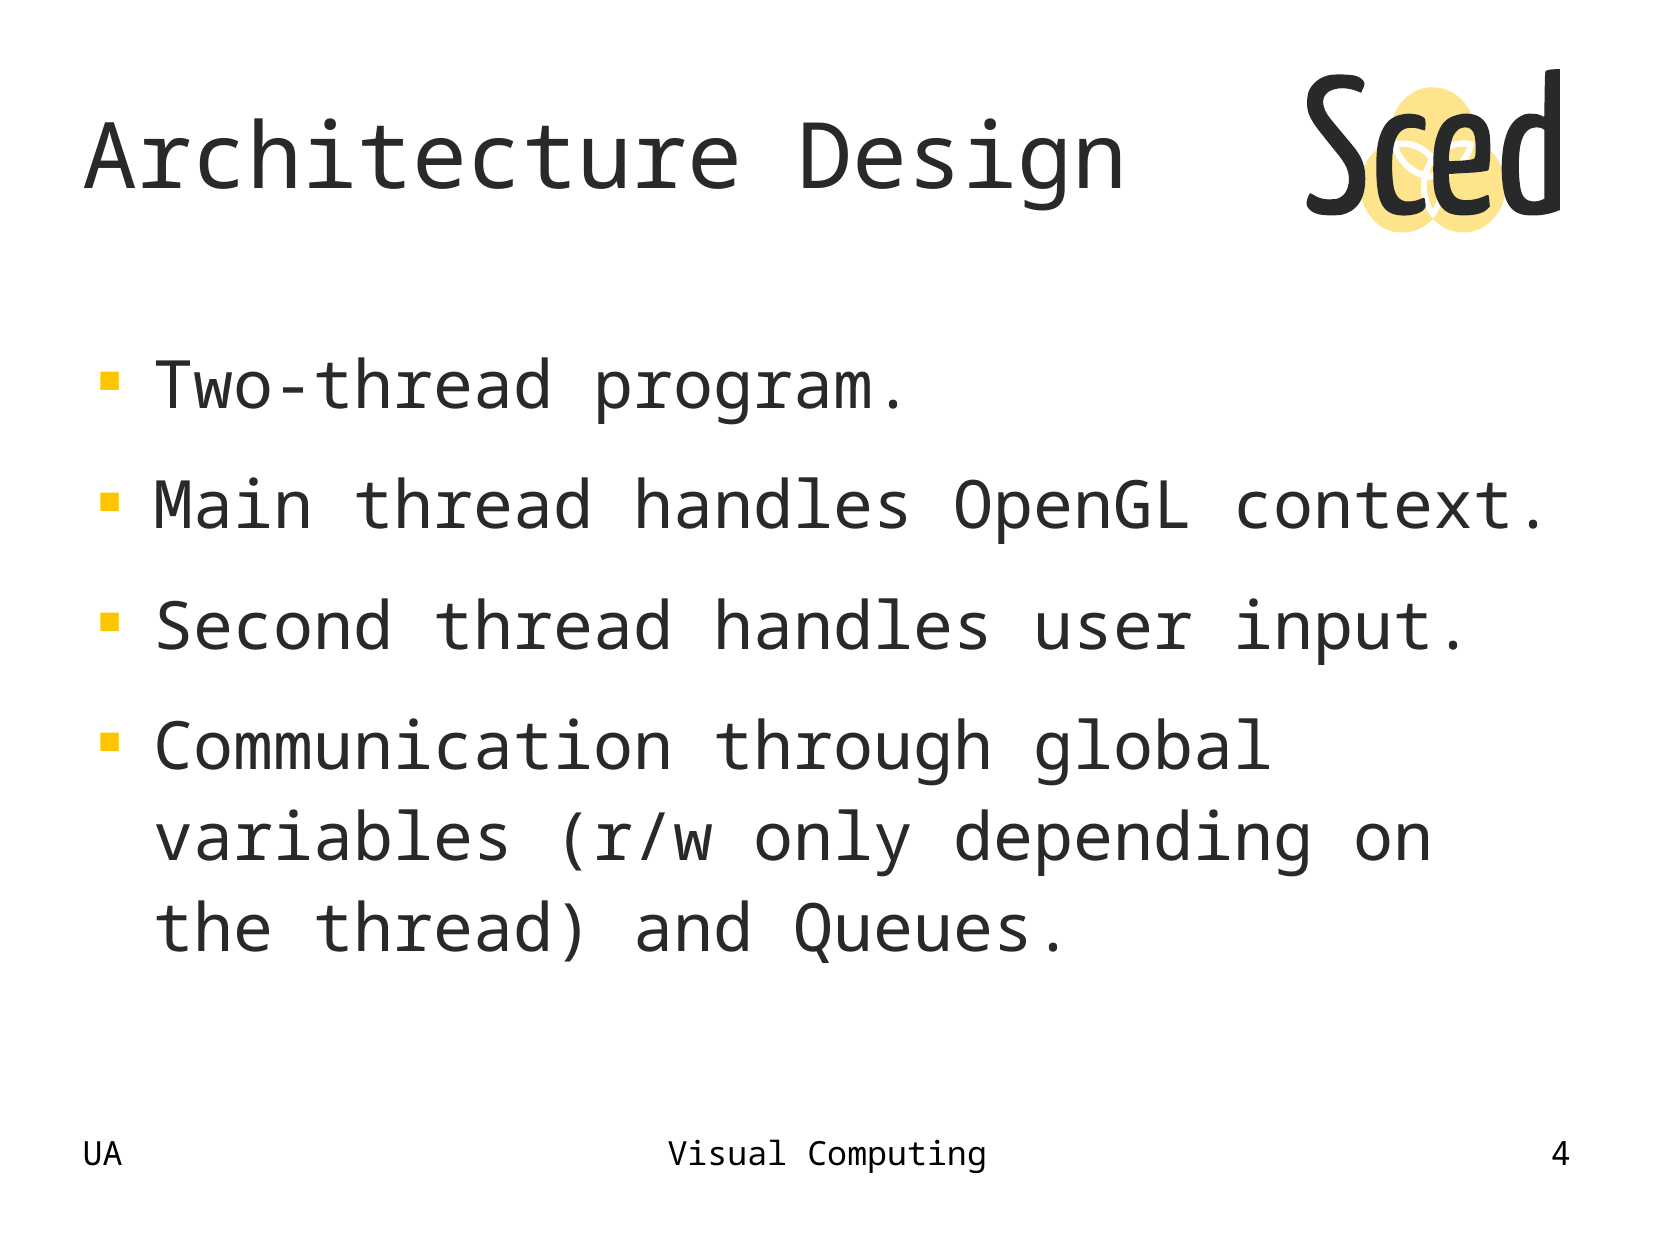

# Architecture Design
Two-thread program.
Main thread handles OpenGL context.
Second thread handles user input.
Communication through global variables (r/w only depending on the thread) and Queues.
UA
Visual Computing
4